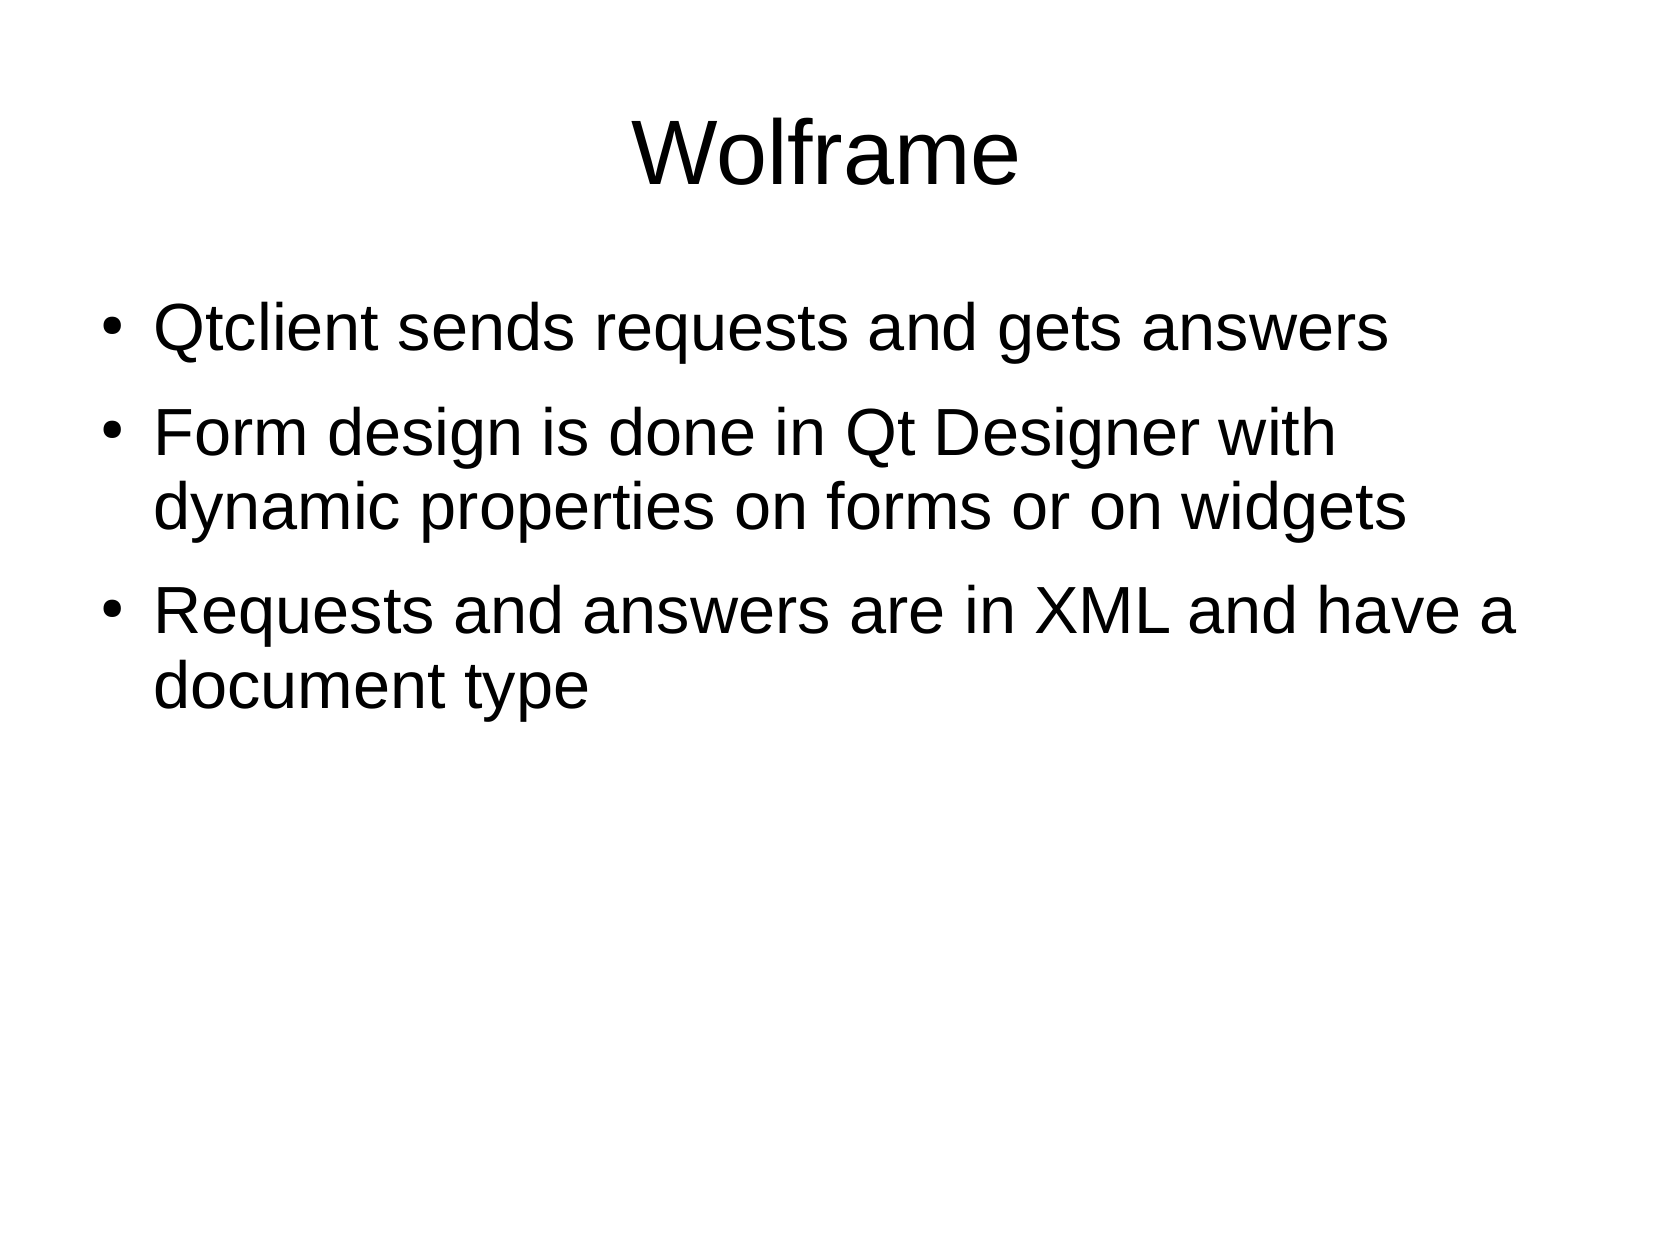

# Wolframe
Qtclient sends requests and gets answers
Form design is done in Qt Designer with dynamic properties on forms or on widgets
Requests and answers are in XML and have a document type